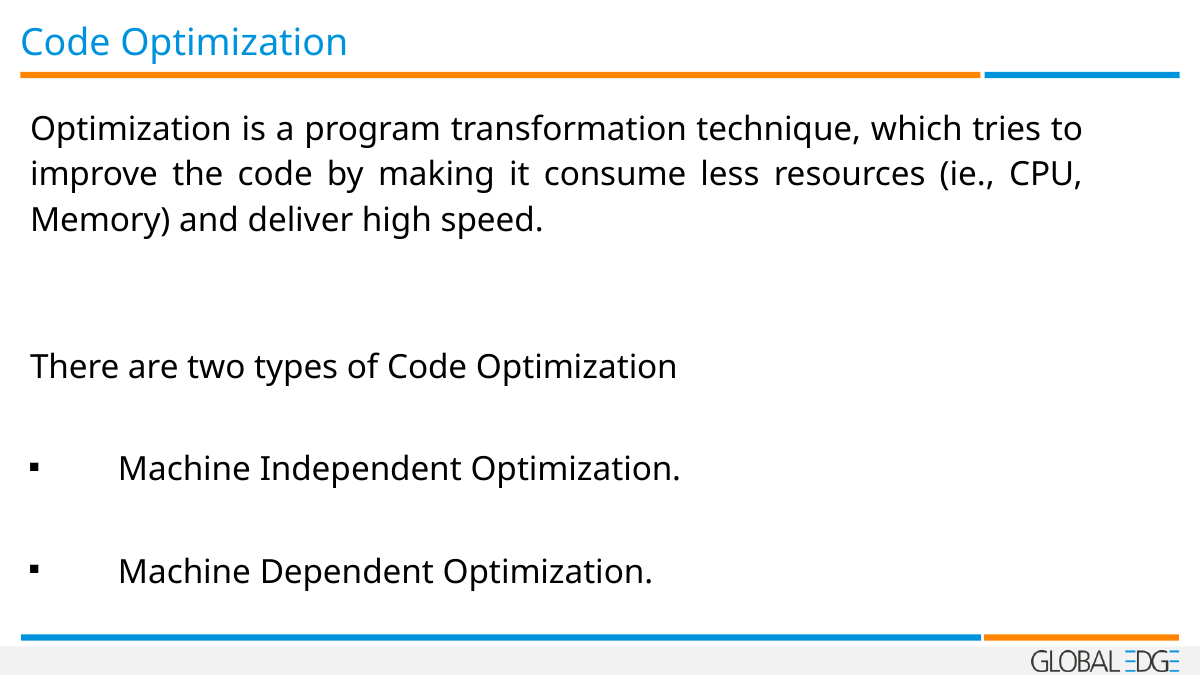

# Code Optimization
Optimization is a program transformation technique, which tries to improve the code by making it consume less resources (ie., CPU, Memory) and deliver high speed.
There are two types of Code Optimization
 Machine Independent Optimization.
 Machine Dependent Optimization.